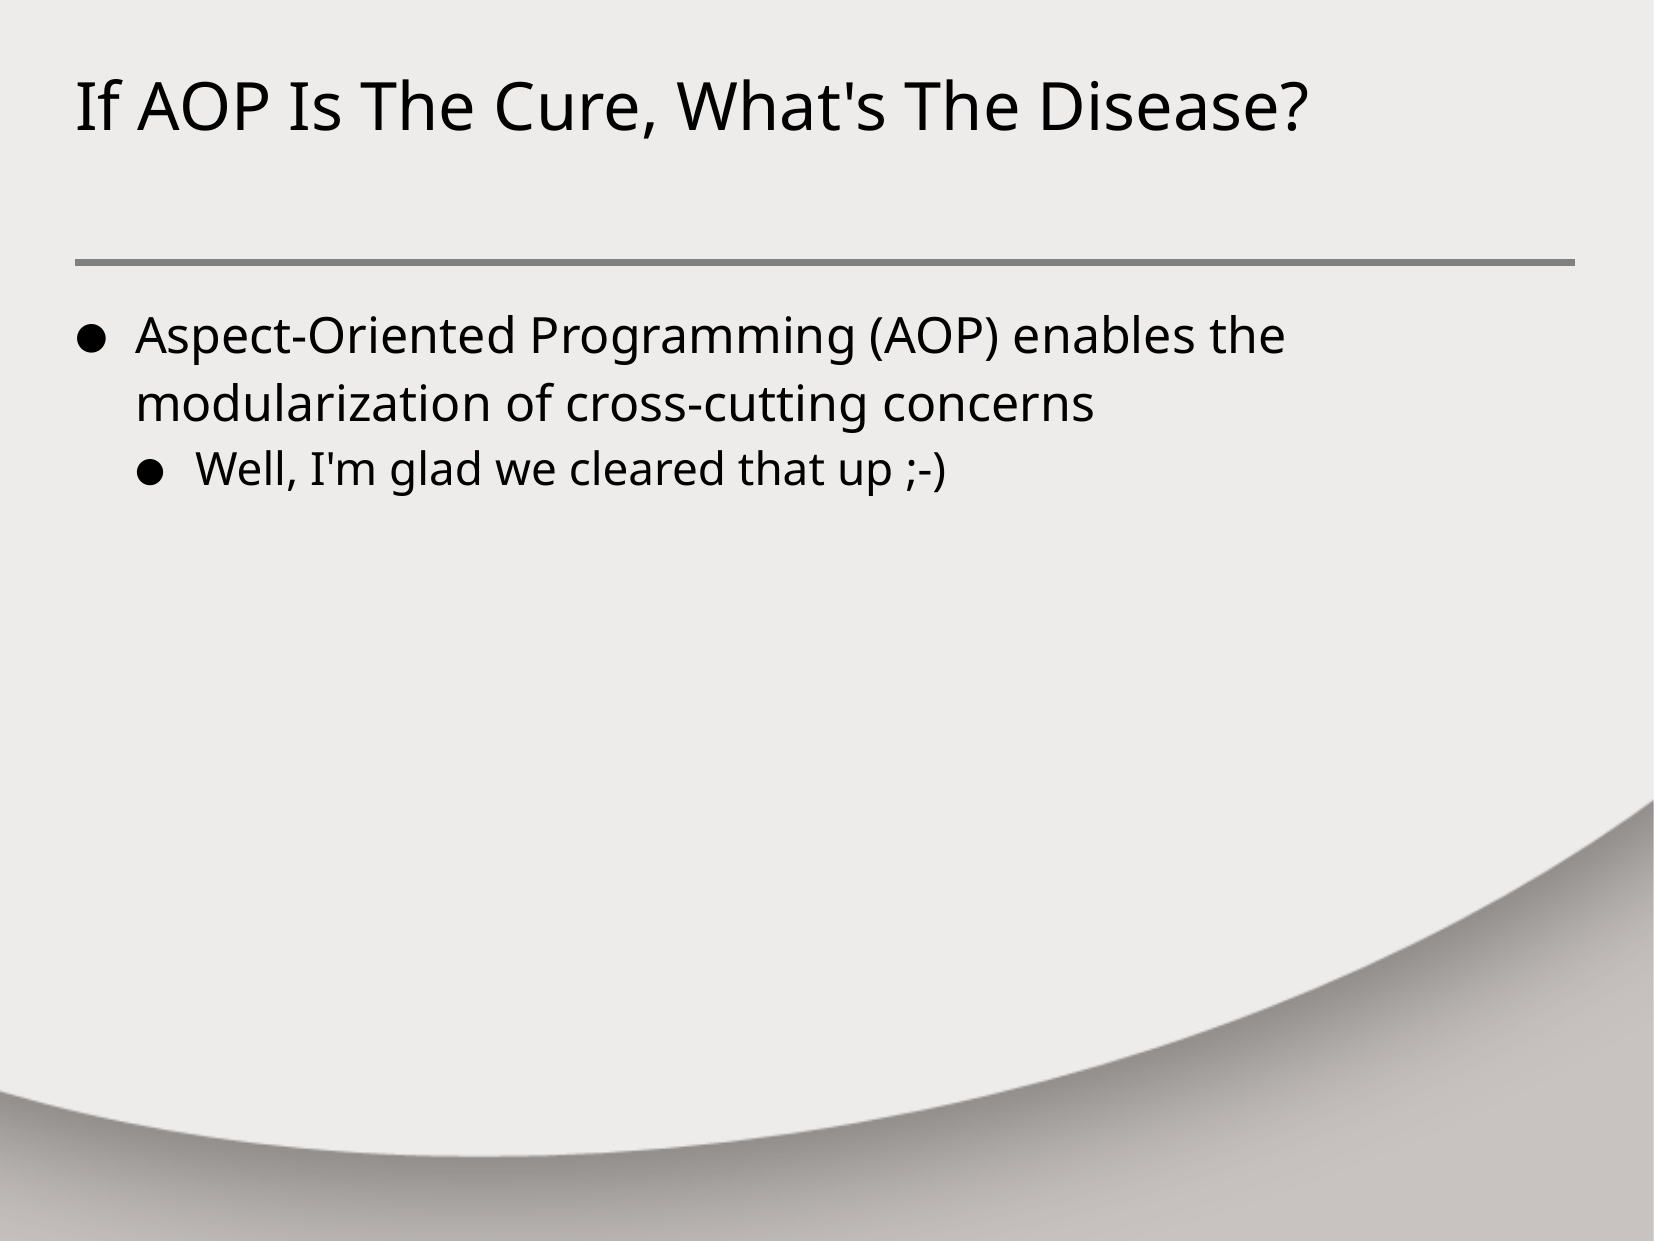

If AOP Is The Cure, What's The Disease?
# Aspect-Oriented Programming (AOP) enables the modularization of cross-cutting concerns
Well, I'm glad we cleared that up ;-)